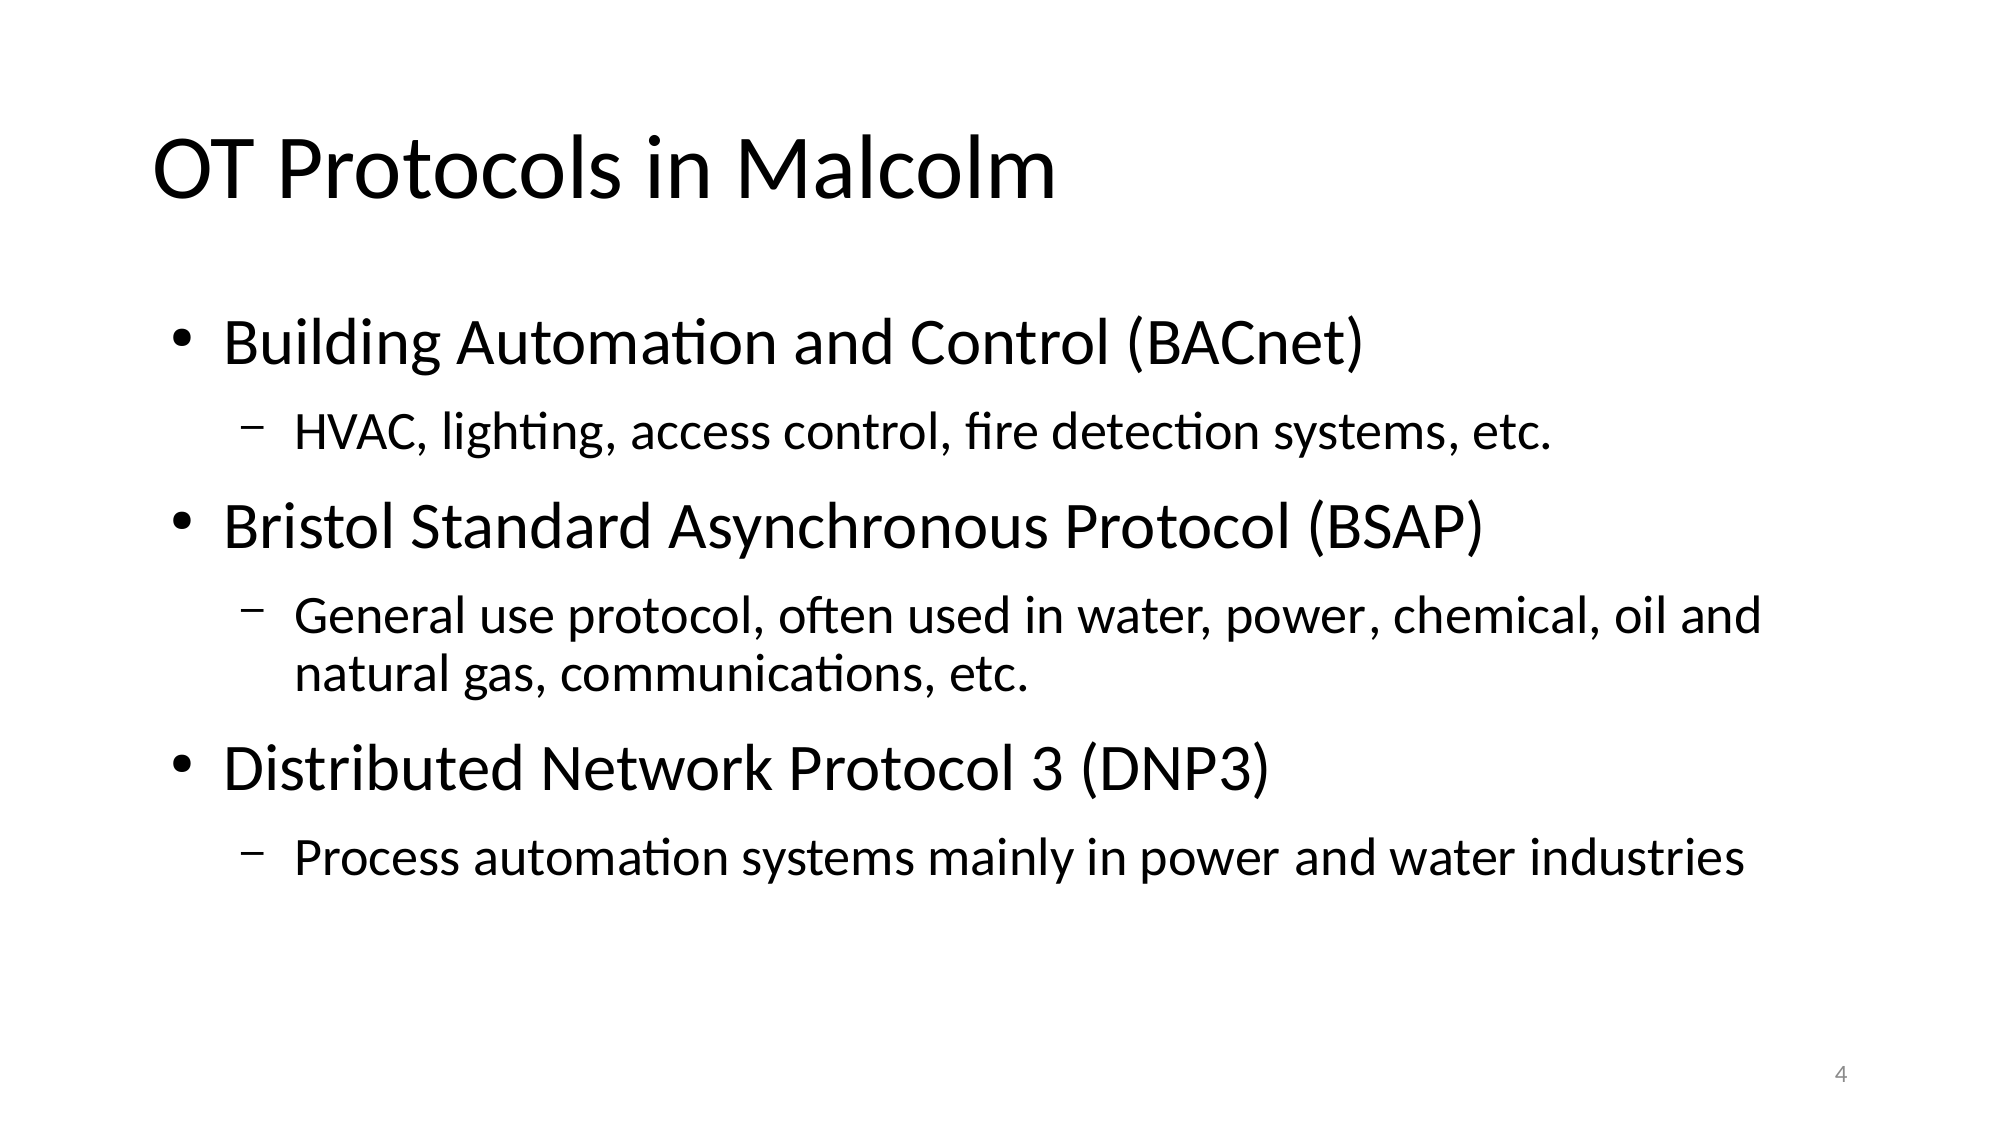

# OT Protocols in Malcolm
Building Automation and Control (BACnet)
HVAC, lighting, access control, fire detection systems, etc.
Bristol Standard Asynchronous Protocol (BSAP)
General use protocol, often used in water, power, chemical, oil and natural gas, communications, etc.
Distributed Network Protocol 3 (DNP3)
Process automation systems mainly in power and water industries